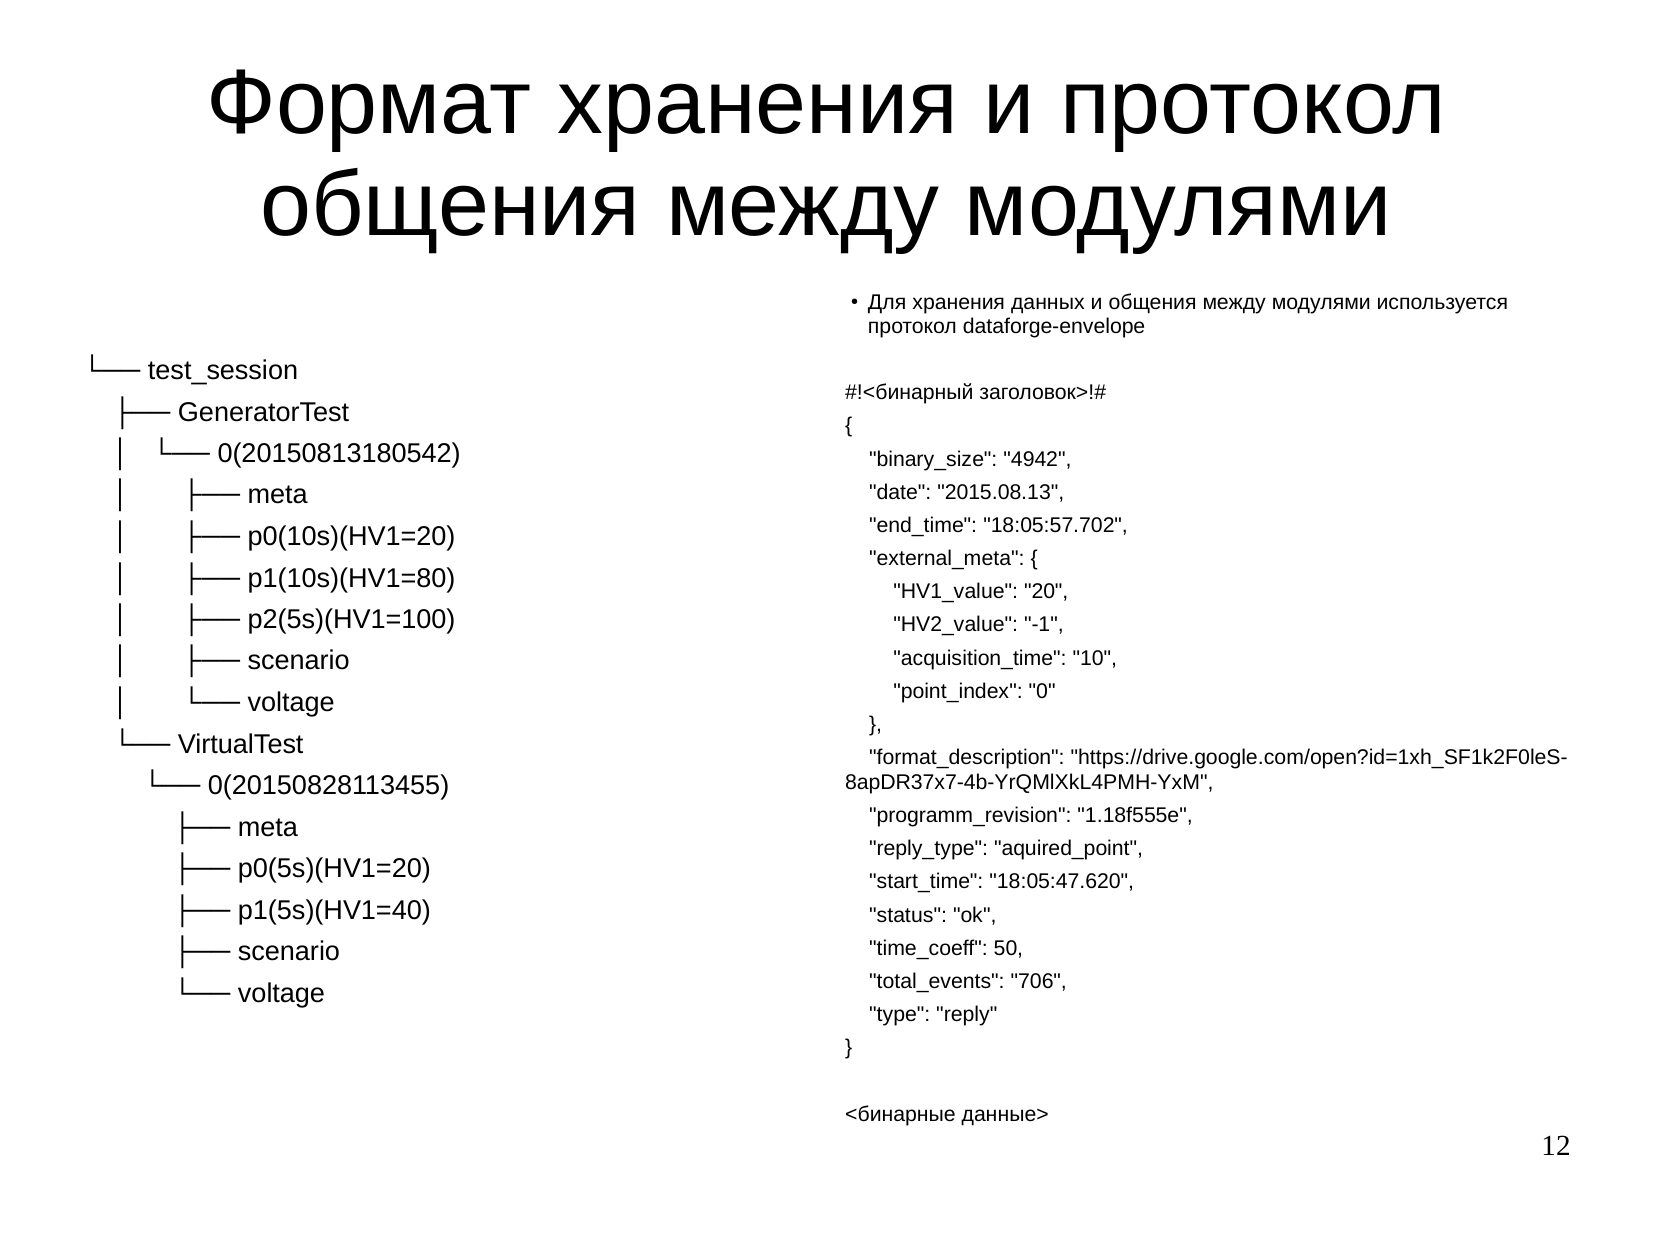

# Формат хранения и протокол общения между модулями
└── test_session
 ├── GeneratorTest
 │   └── 0(20150813180542)
 │   ├── meta
 │   ├── p0(10s)(HV1=20)
 │   ├── p1(10s)(HV1=80)
 │   ├── p2(5s)(HV1=100)
 │   ├── scenario
 │   └── voltage
 └── VirtualTest
 └── 0(20150828113455)
 ├── meta
 ├── p0(5s)(HV1=20)
 ├── p1(5s)(HV1=40)
 ├── scenario
 └── voltage
Для хранения данных и общения между модулями используется протокол dataforge-envelope
#!<бинарный заголовок>!#
{
 "binary_size": "4942",
 "date": "2015.08.13",
 "end_time": "18:05:57.702",
 "external_meta": {
 "HV1_value": "20",
 "HV2_value": "-1",
 "acquisition_time": "10",
 "point_index": "0"
 },
 "format_description": "https://drive.google.com/open?id=1xh_SF1k2F0leS-8apDR37x7-4b-YrQMlXkL4PMH-YxM",
 "programm_revision": "1.18f555e",
 "reply_type": "aquired_point",
 "start_time": "18:05:47.620",
 "status": "ok",
 "time_coeff": 50,
 "total_events": "706",
 "type": "reply"
}
<бинарные данные>
12